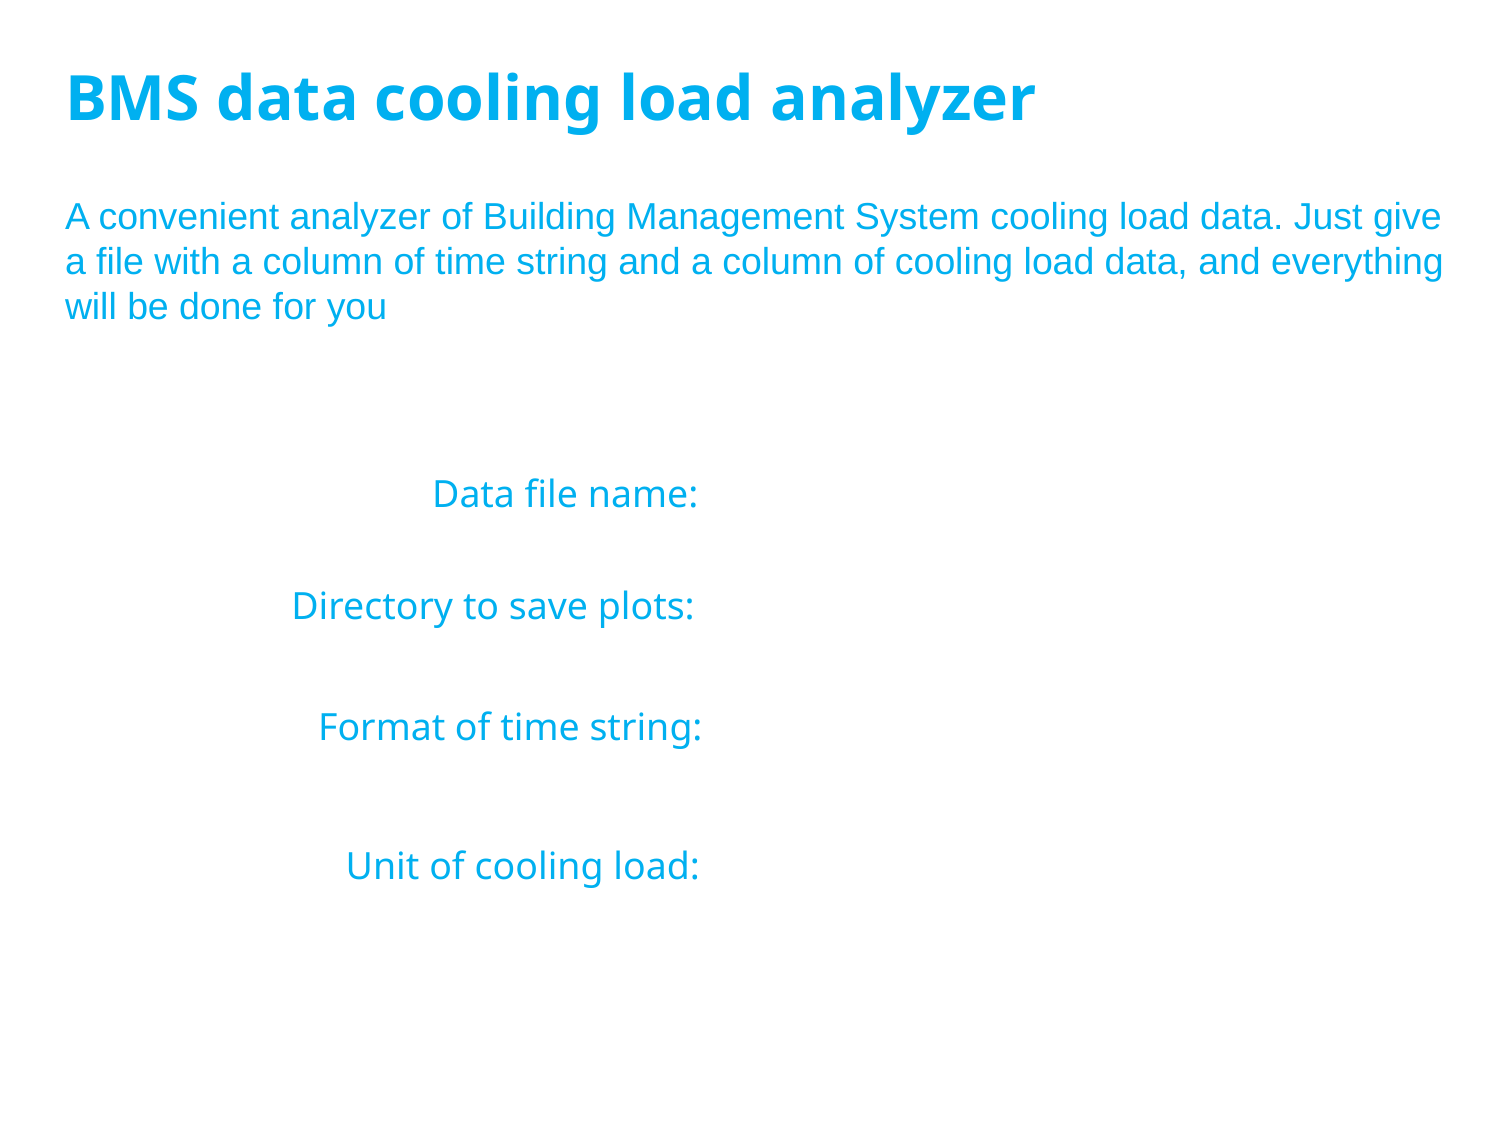

BMS data cooling load analyzer
A convenient analyzer of Building Management System cooling load data. Just give a file with a column of time string and a column of cooling load data, and everything will be done for you
Data file name:
Directory to save plots:
Format of time string:
Unit of cooling load: